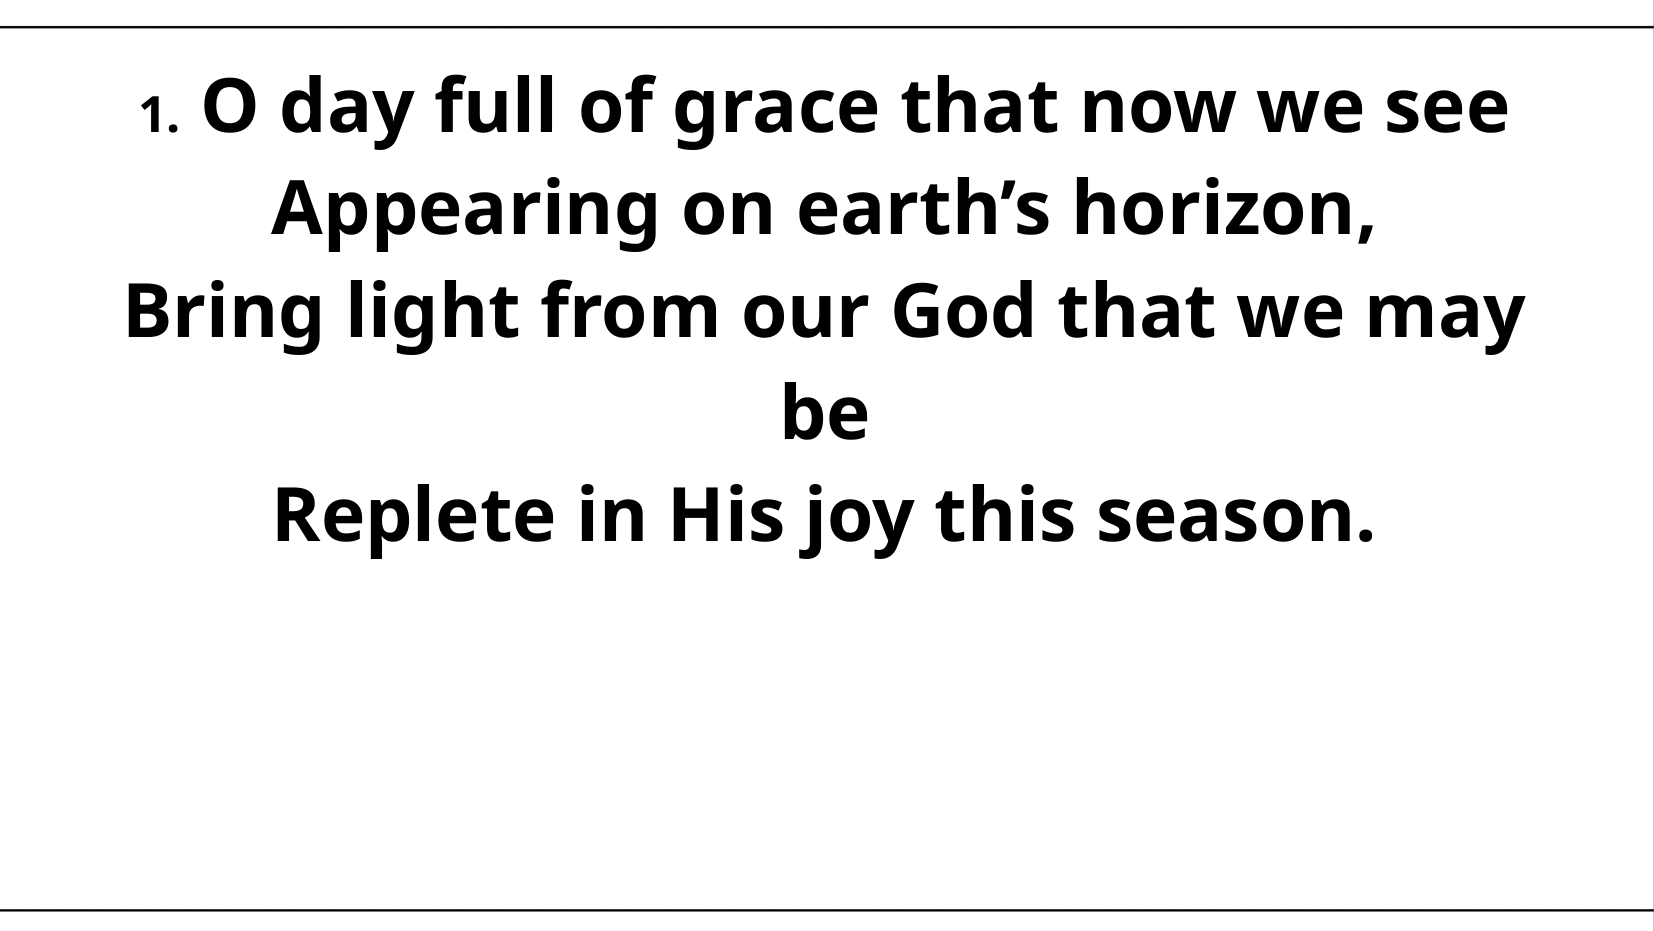

1. O day full of grace that now we see
Appearing on earth’s horizon,
Bring light from our God that we may be
Replete in His joy this season.